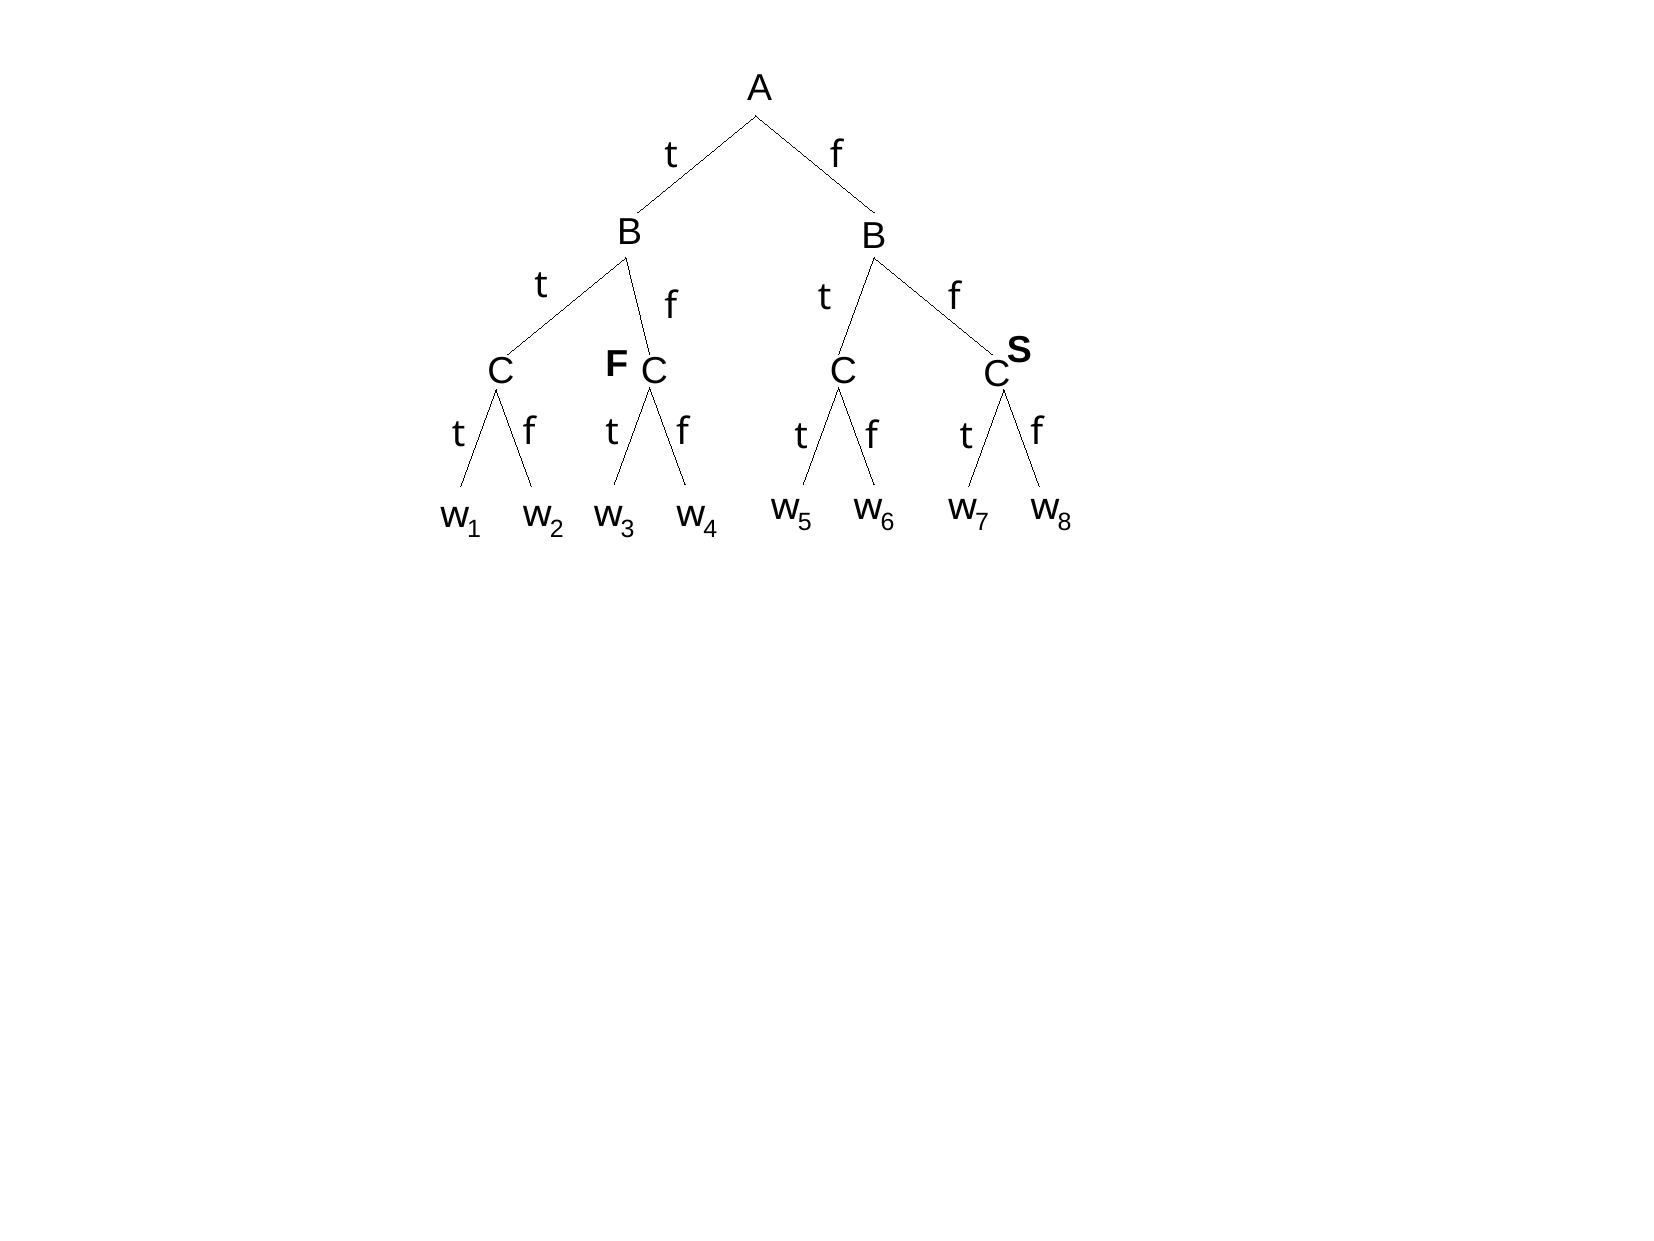

A
t
f
B
B
t
t
f
f
S
F
C
C
C
C
f
t
f
f
t
t
f
t
w
w
w
w
w
w
w
w
5
6
7
8
2
3
4
1